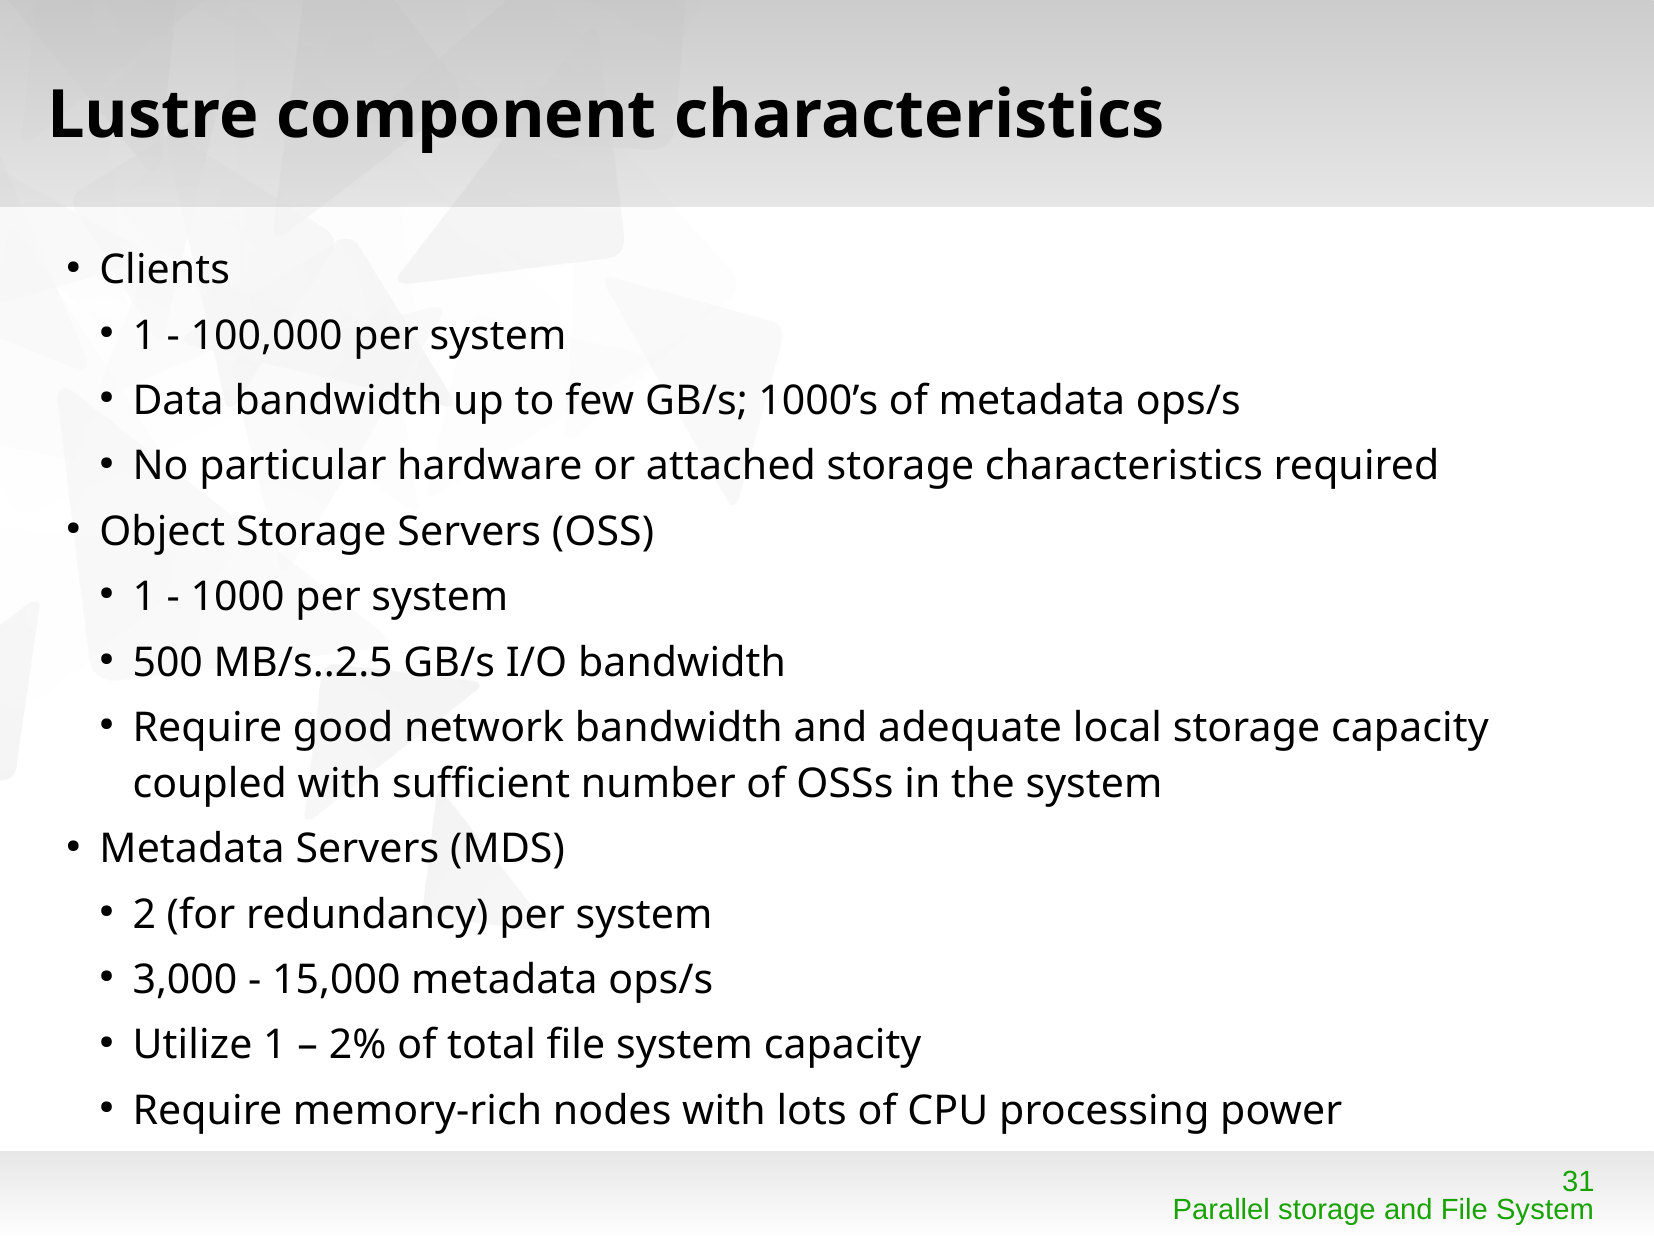

# Lustre component characteristics
Clients
1 - 100,000 per system
Data bandwidth up to few GB/s; 1000’s of metadata ops/s
No particular hardware or attached storage characteristics required
Object Storage Servers (OSS)
1 - 1000 per system
500 MB/s..2.5 GB/s I/O bandwidth
Require good network bandwidth and adequate local storage capacity coupled with sufficient number of OSSs in the system
Metadata Servers (MDS)
2 (for redundancy) per system
3,000 - 15,000 metadata ops/s
Utilize 1 – 2% of total file system capacity
Require memory-rich nodes with lots of CPU processing power
31
Parallel storage and File System